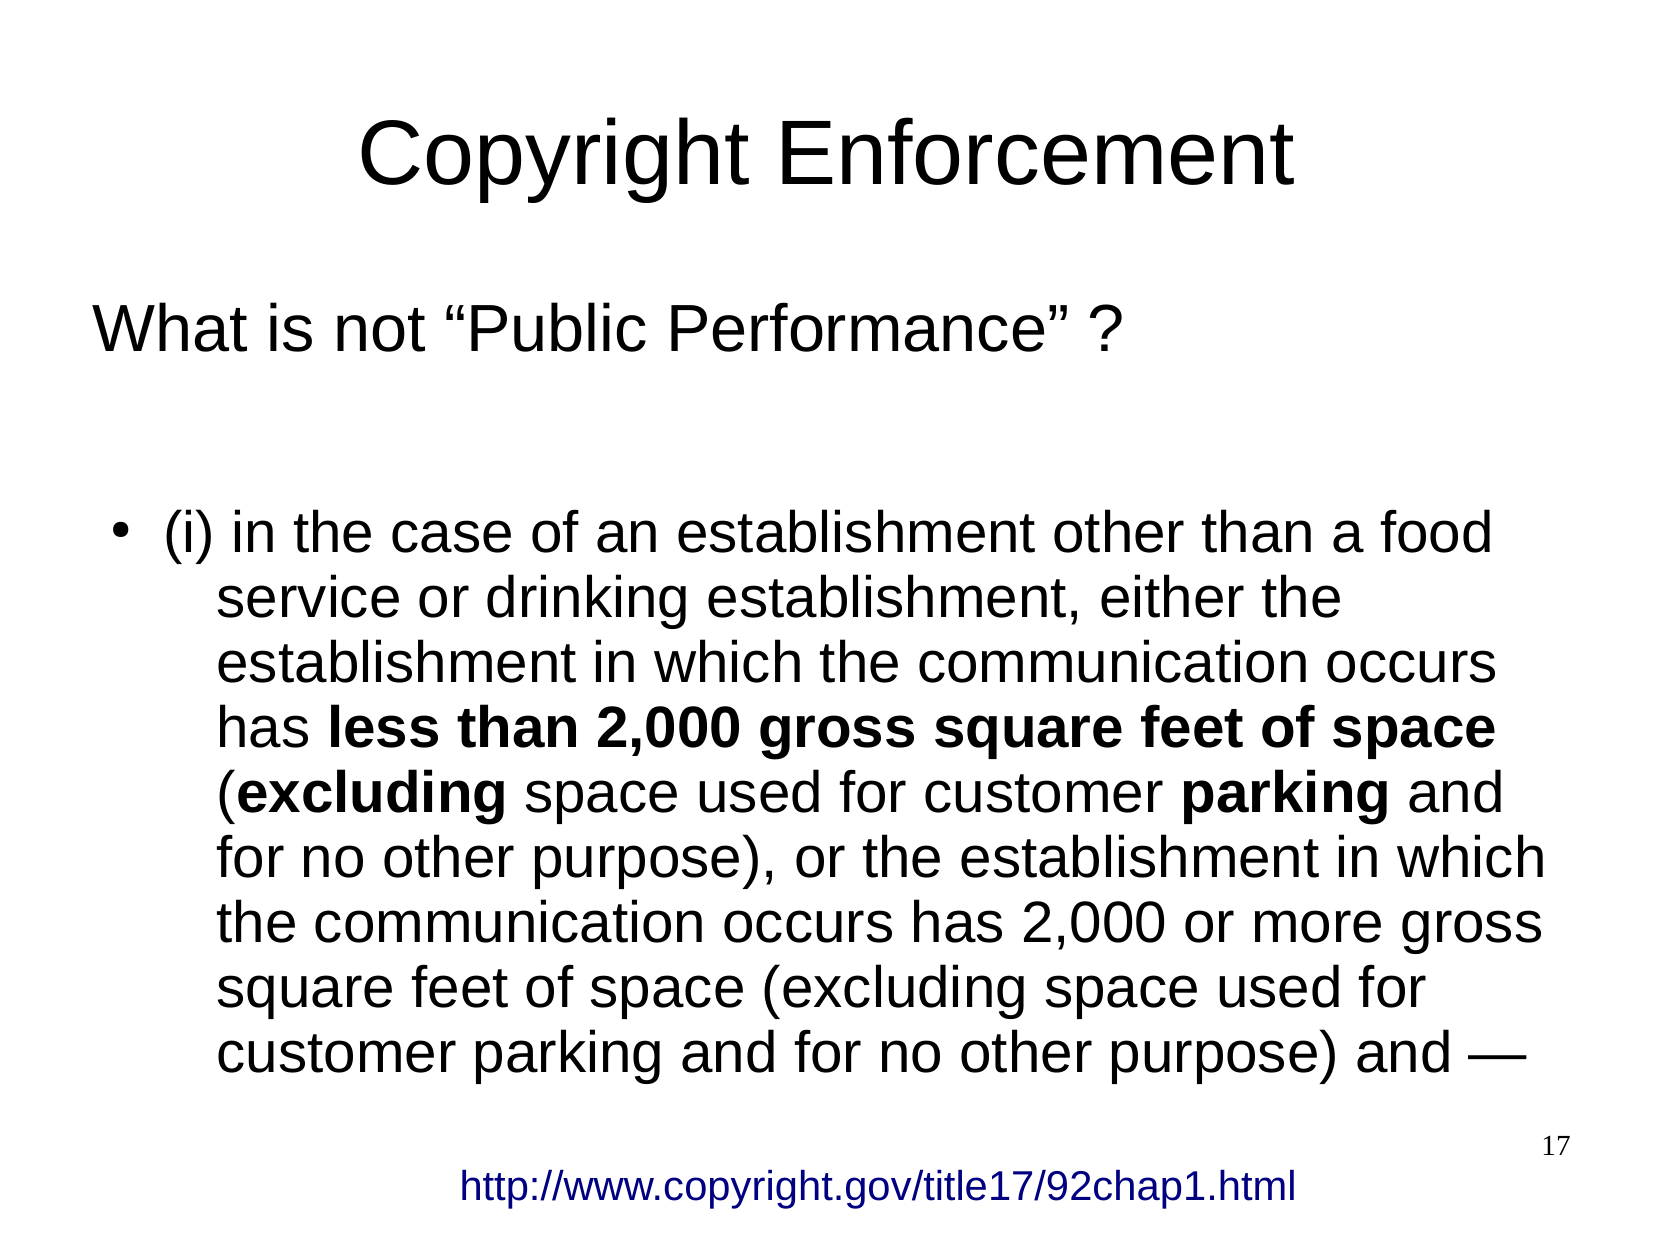

# Copyright Enforcement
What is not “Public Performance” ?
(i) in the case of an establishment other than a food service or drinking establishment, either the establishment in which the communication occurs has less than 2,000 gross square feet of space (excluding space used for customer parking and for no other purpose), or the establishment in which the communication occurs has 2,000 or more gross square feet of space (excluding space used for customer parking and for no other purpose) and —
17
http://www.copyright.gov/title17/92chap1.html